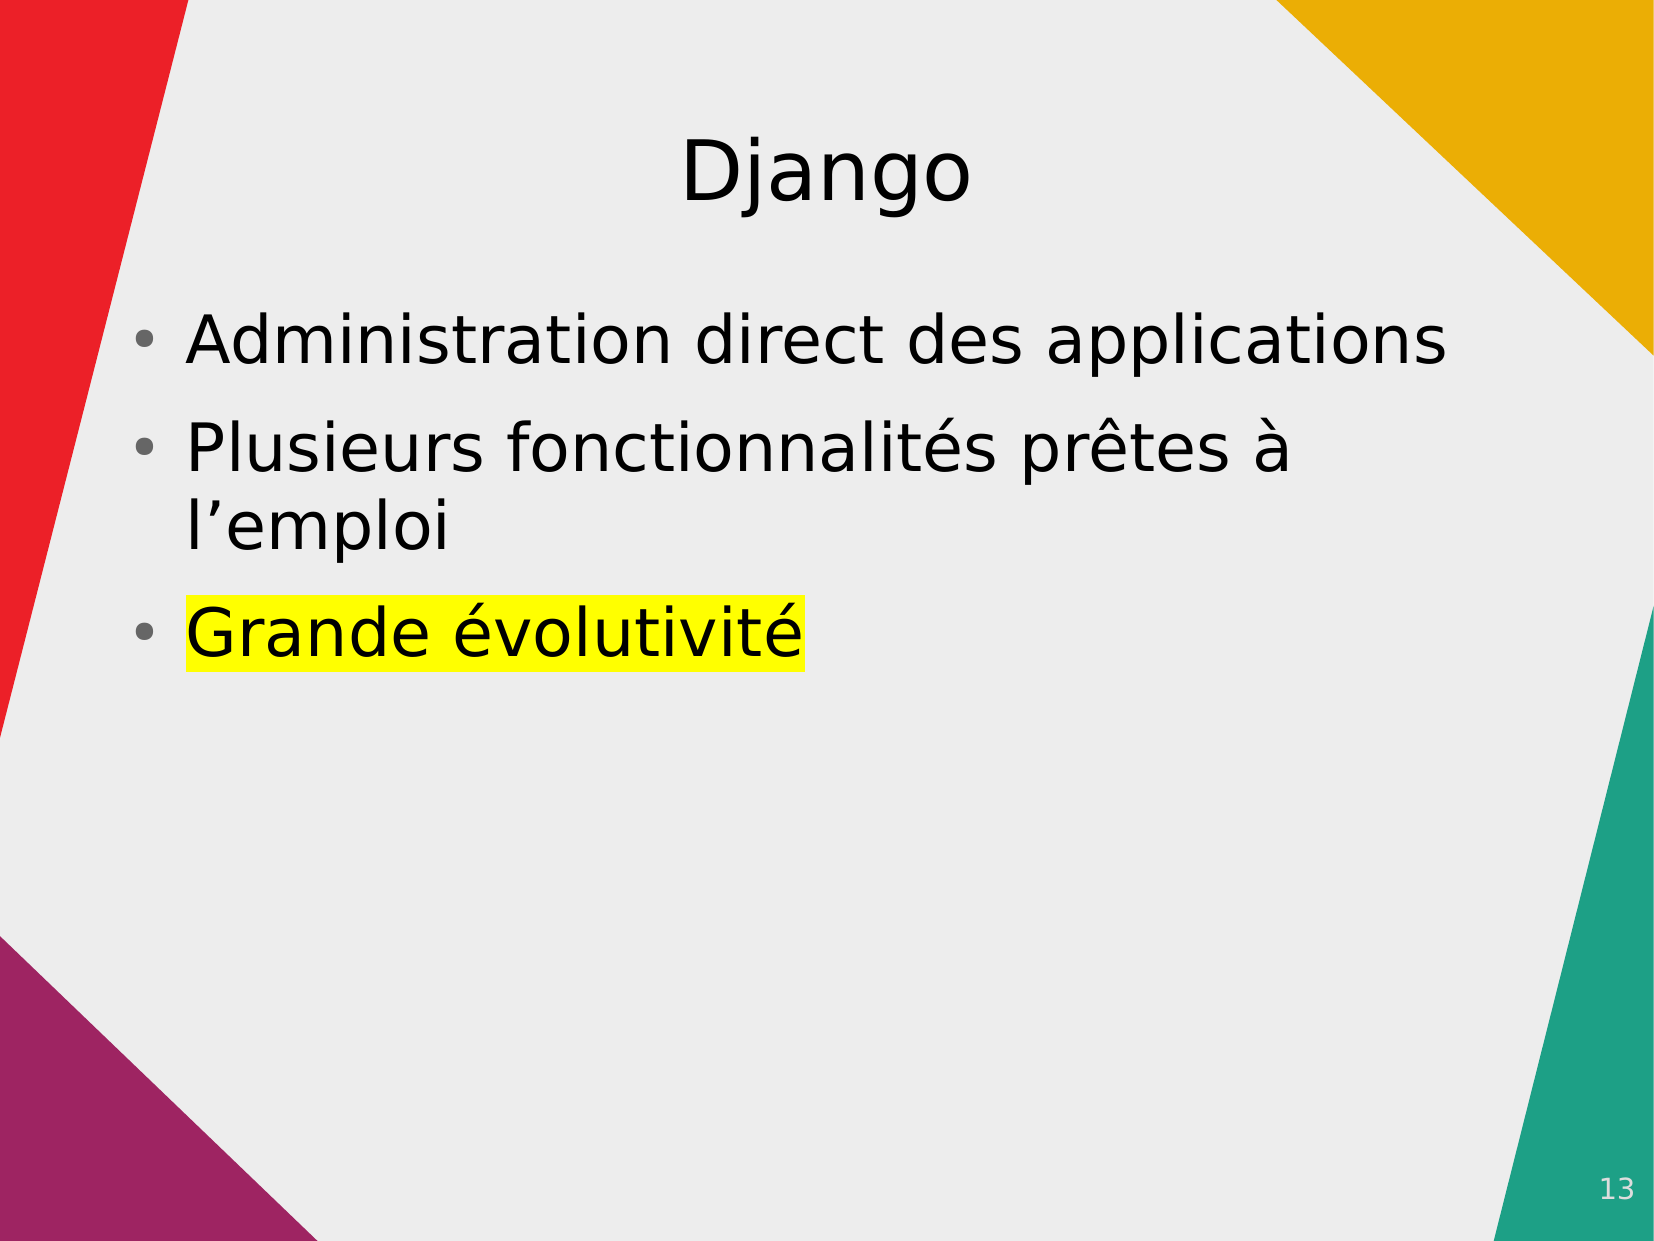

# Django
Administration direct des applications
Plusieurs fonctionnalités prêtes à l’emploi
Grande évolutivité
13